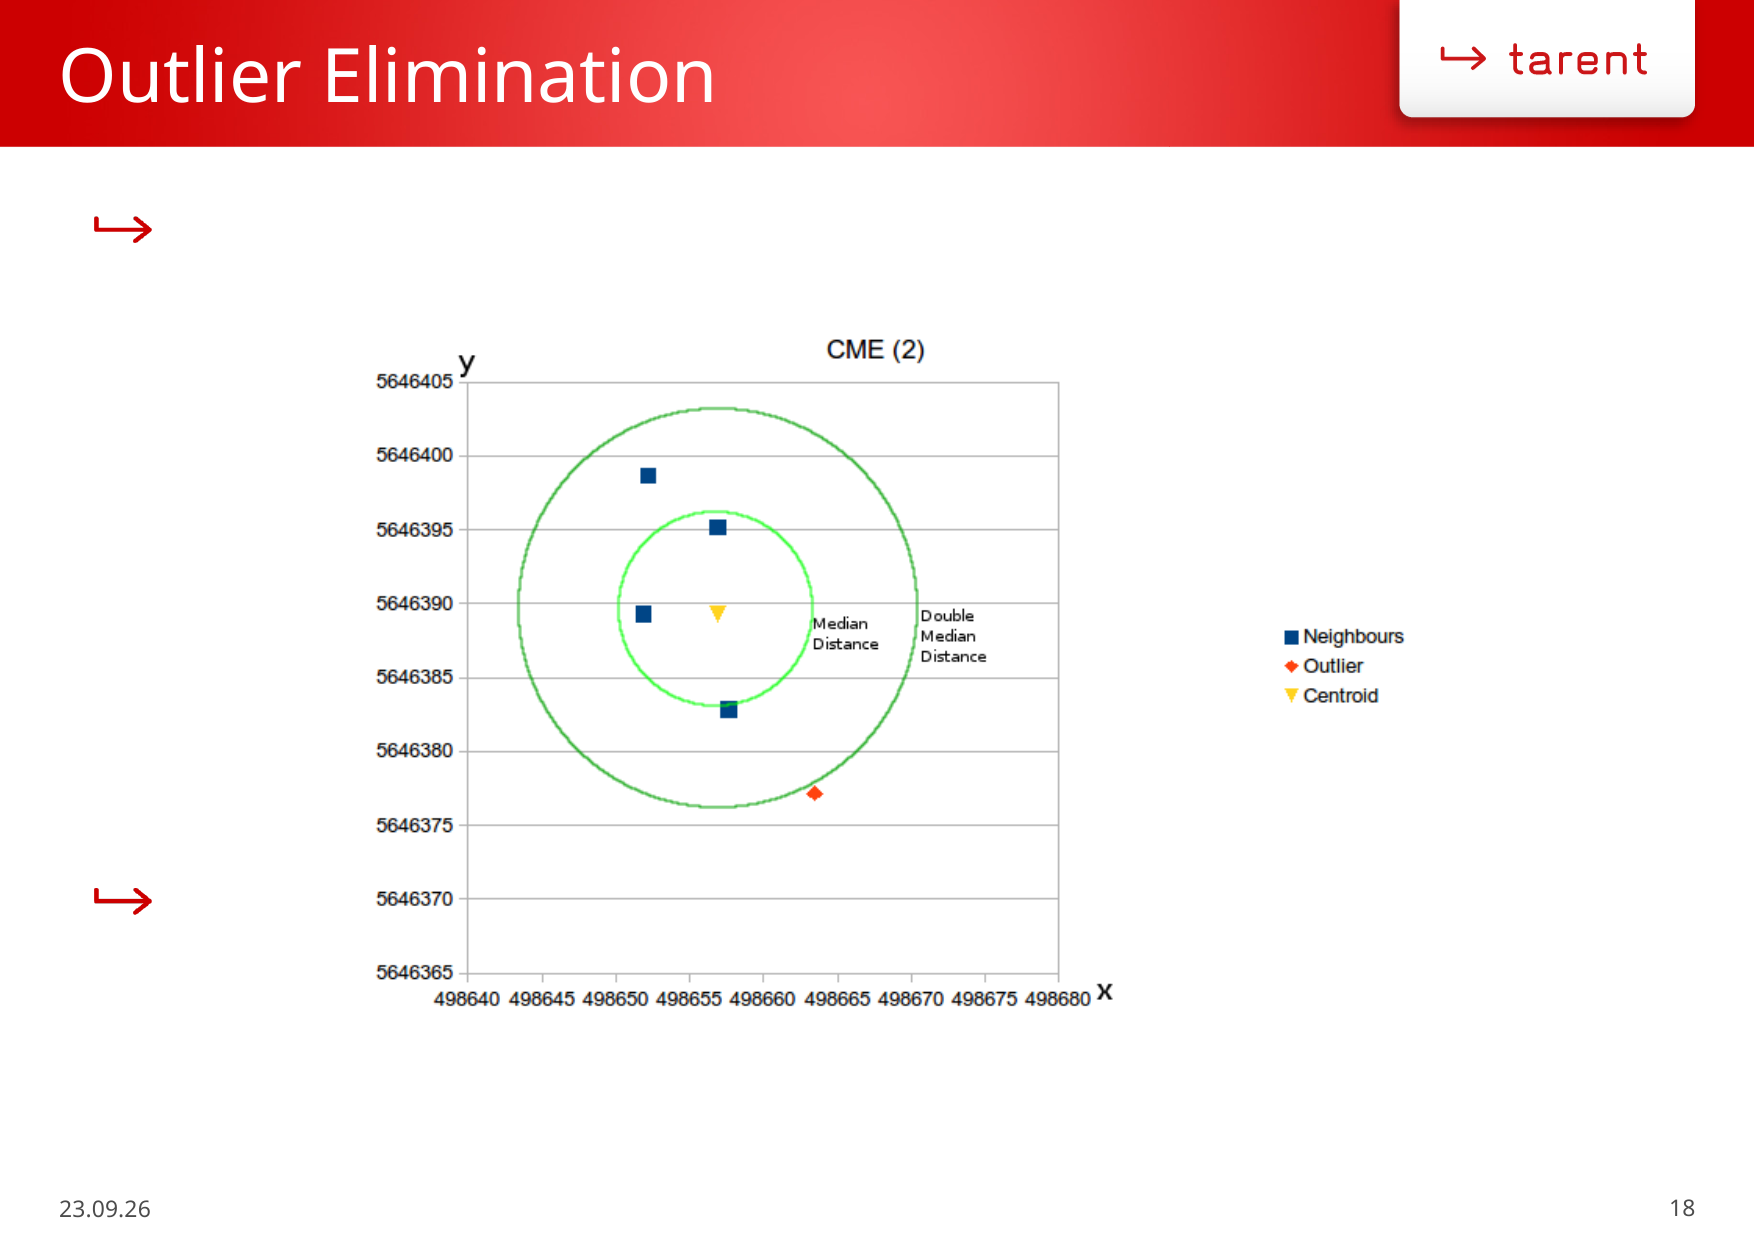

# Outlier Elimination
Basierend auf dem Centroid, der aus den Positionen der stärksten 5 Histogramme berechnet wird
Der Faktor 2 für den Schwellwert hat sich als ausgewogen erwiesen